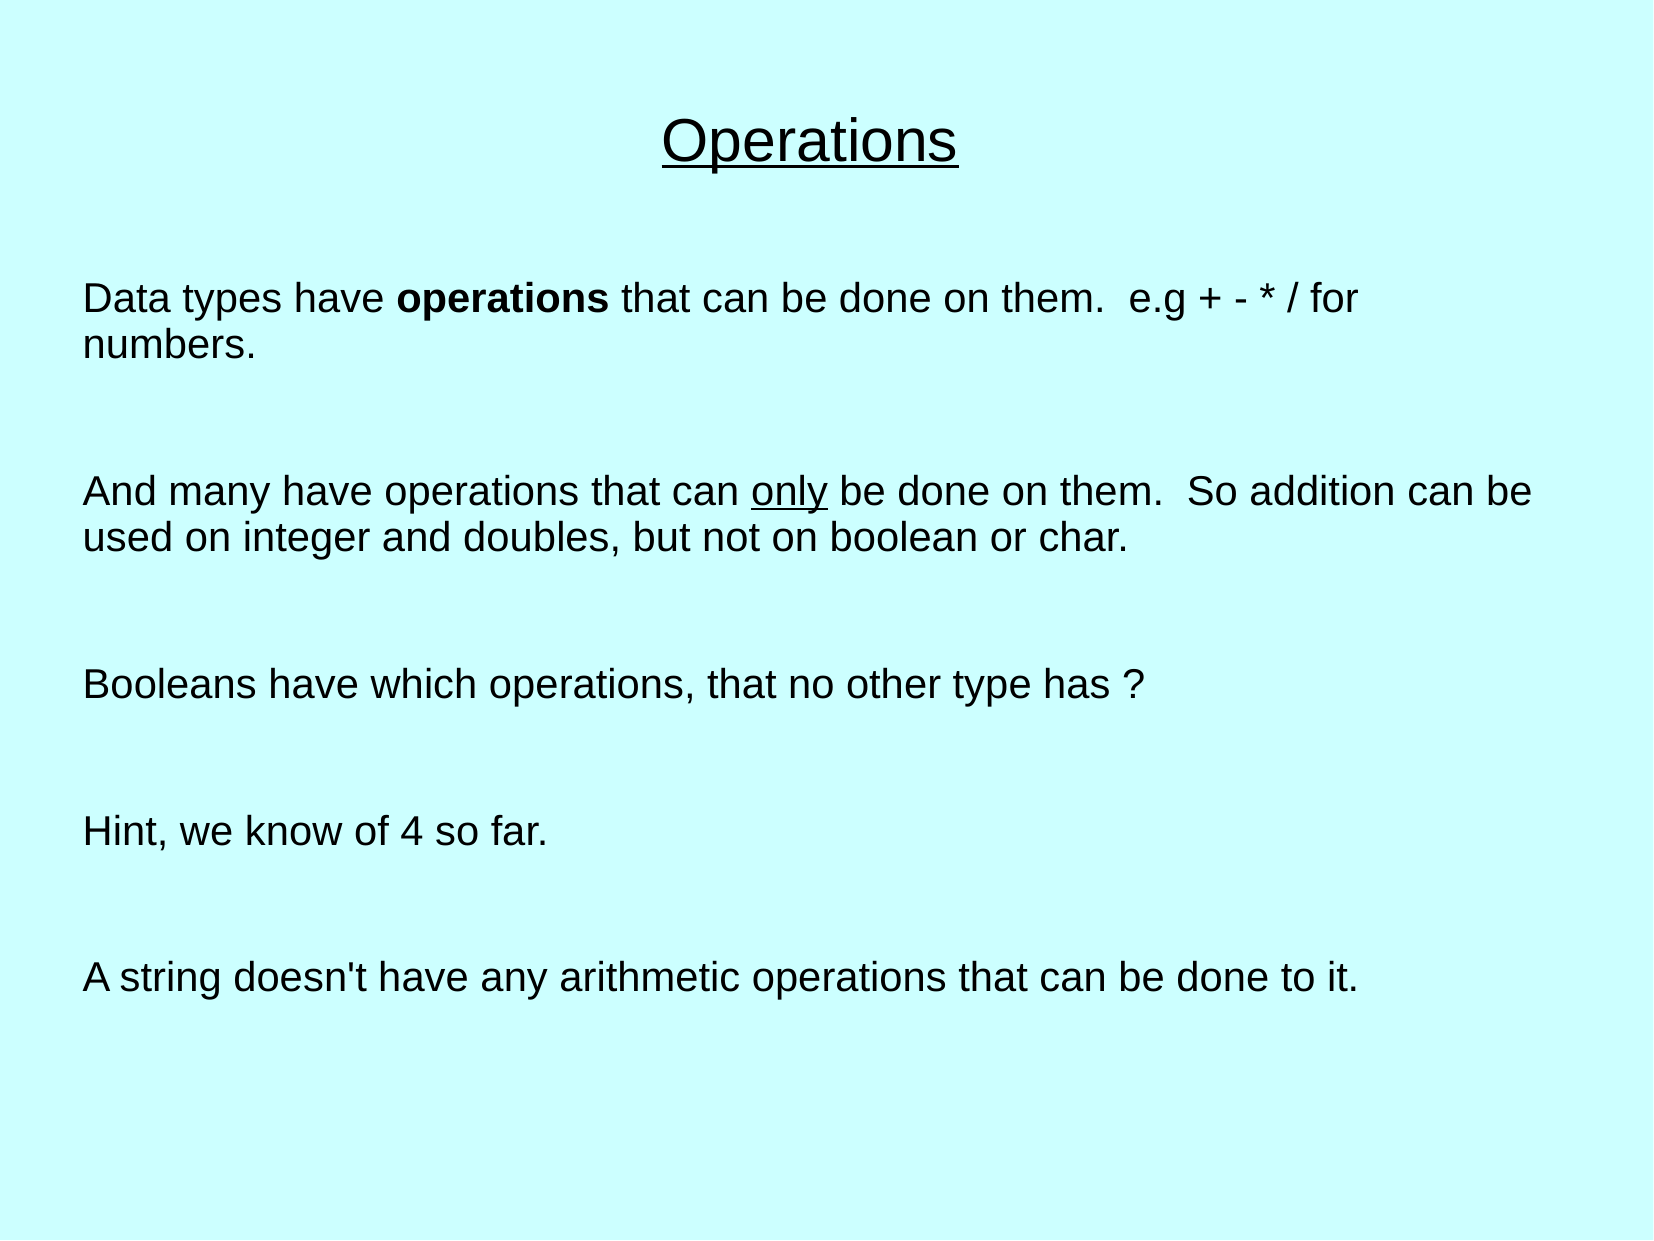

# Operations
Data types have operations that can be done on them. e.g + - * / for numbers.
And many have operations that can only be done on them. So addition can be used on integer and doubles, but not on boolean or char.
Booleans have which operations, that no other type has ?
Hint, we know of 4 so far.
A string doesn't have any arithmetic operations that can be done to it.